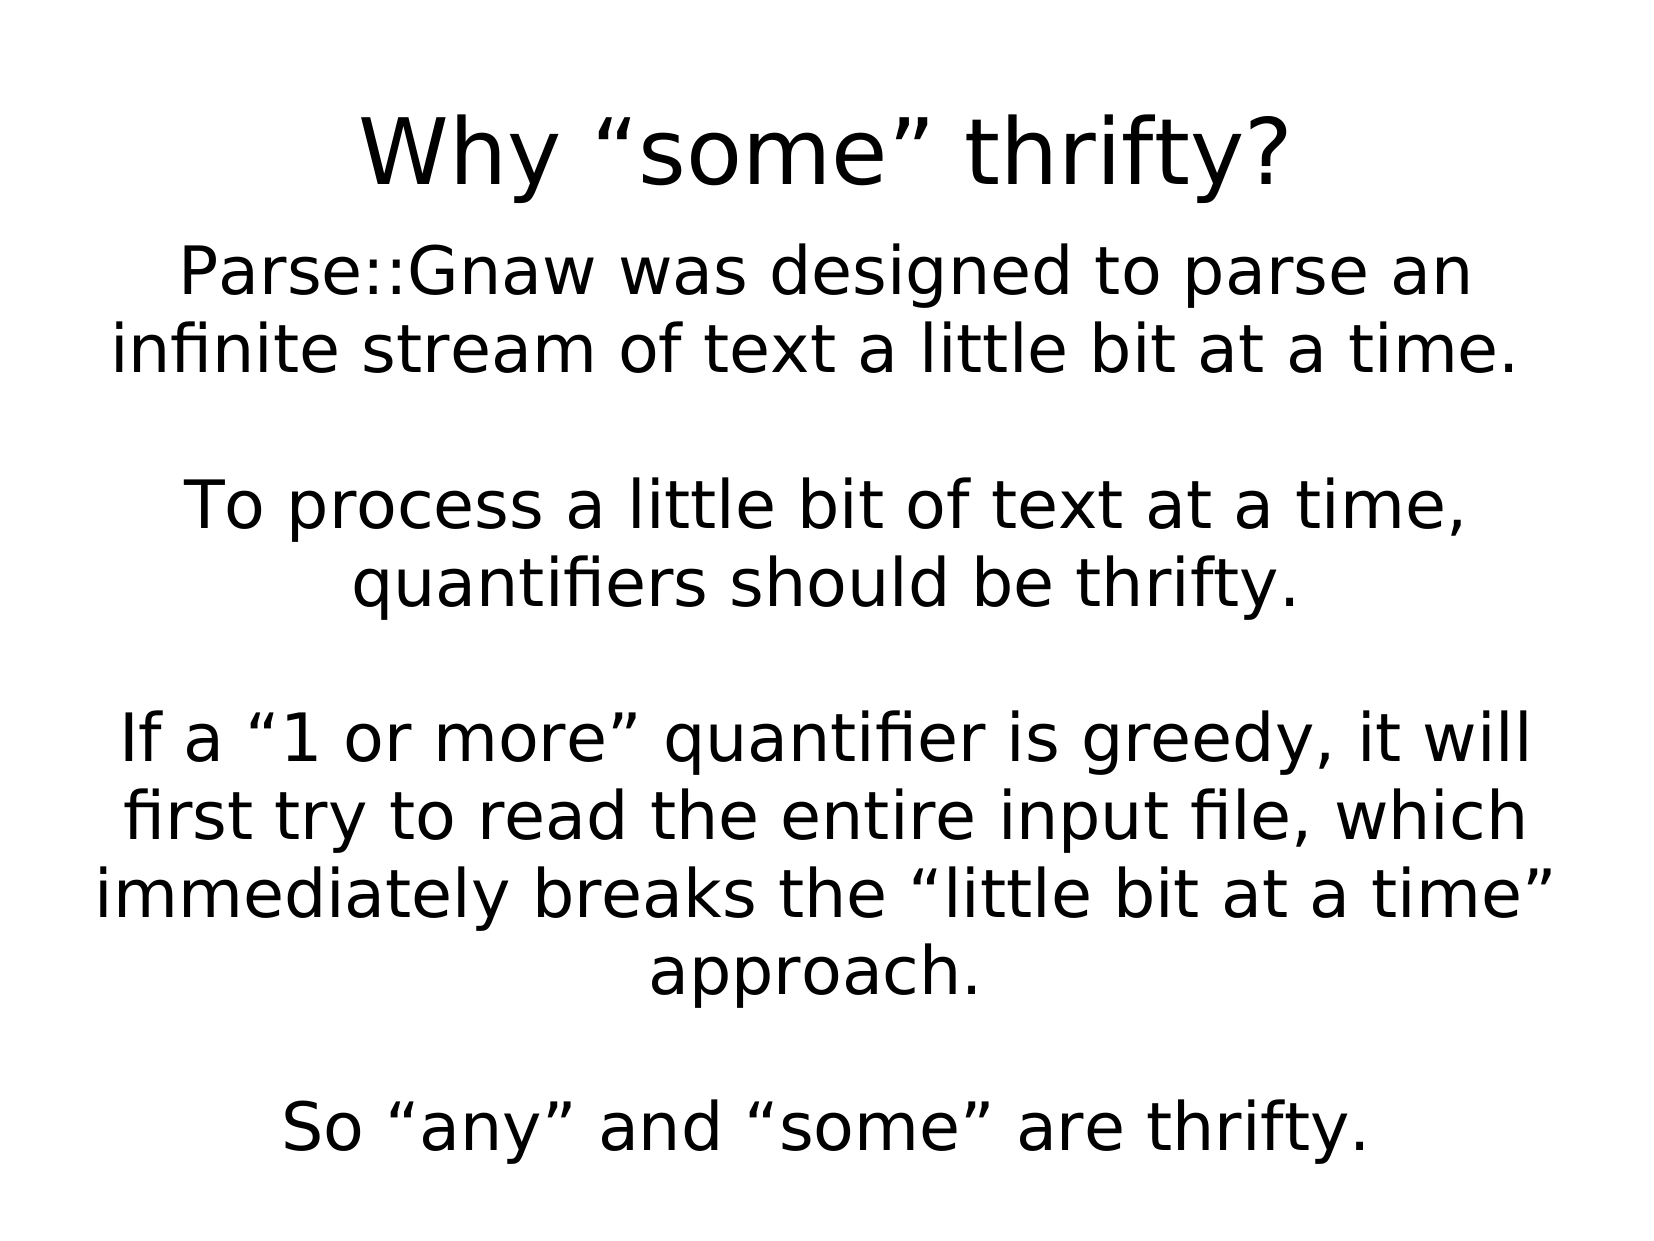

# Why “some” thrifty?
Parse::Gnaw was designed to parse an infinite stream of text a little bit at a time.
To process a little bit of text at a time, quantifiers should be thrifty.
If a “1 or more” quantifier is greedy, it will first try to read the entire input file, which immediately breaks the “little bit at a time” approach.
So “any” and “some” are thrifty.